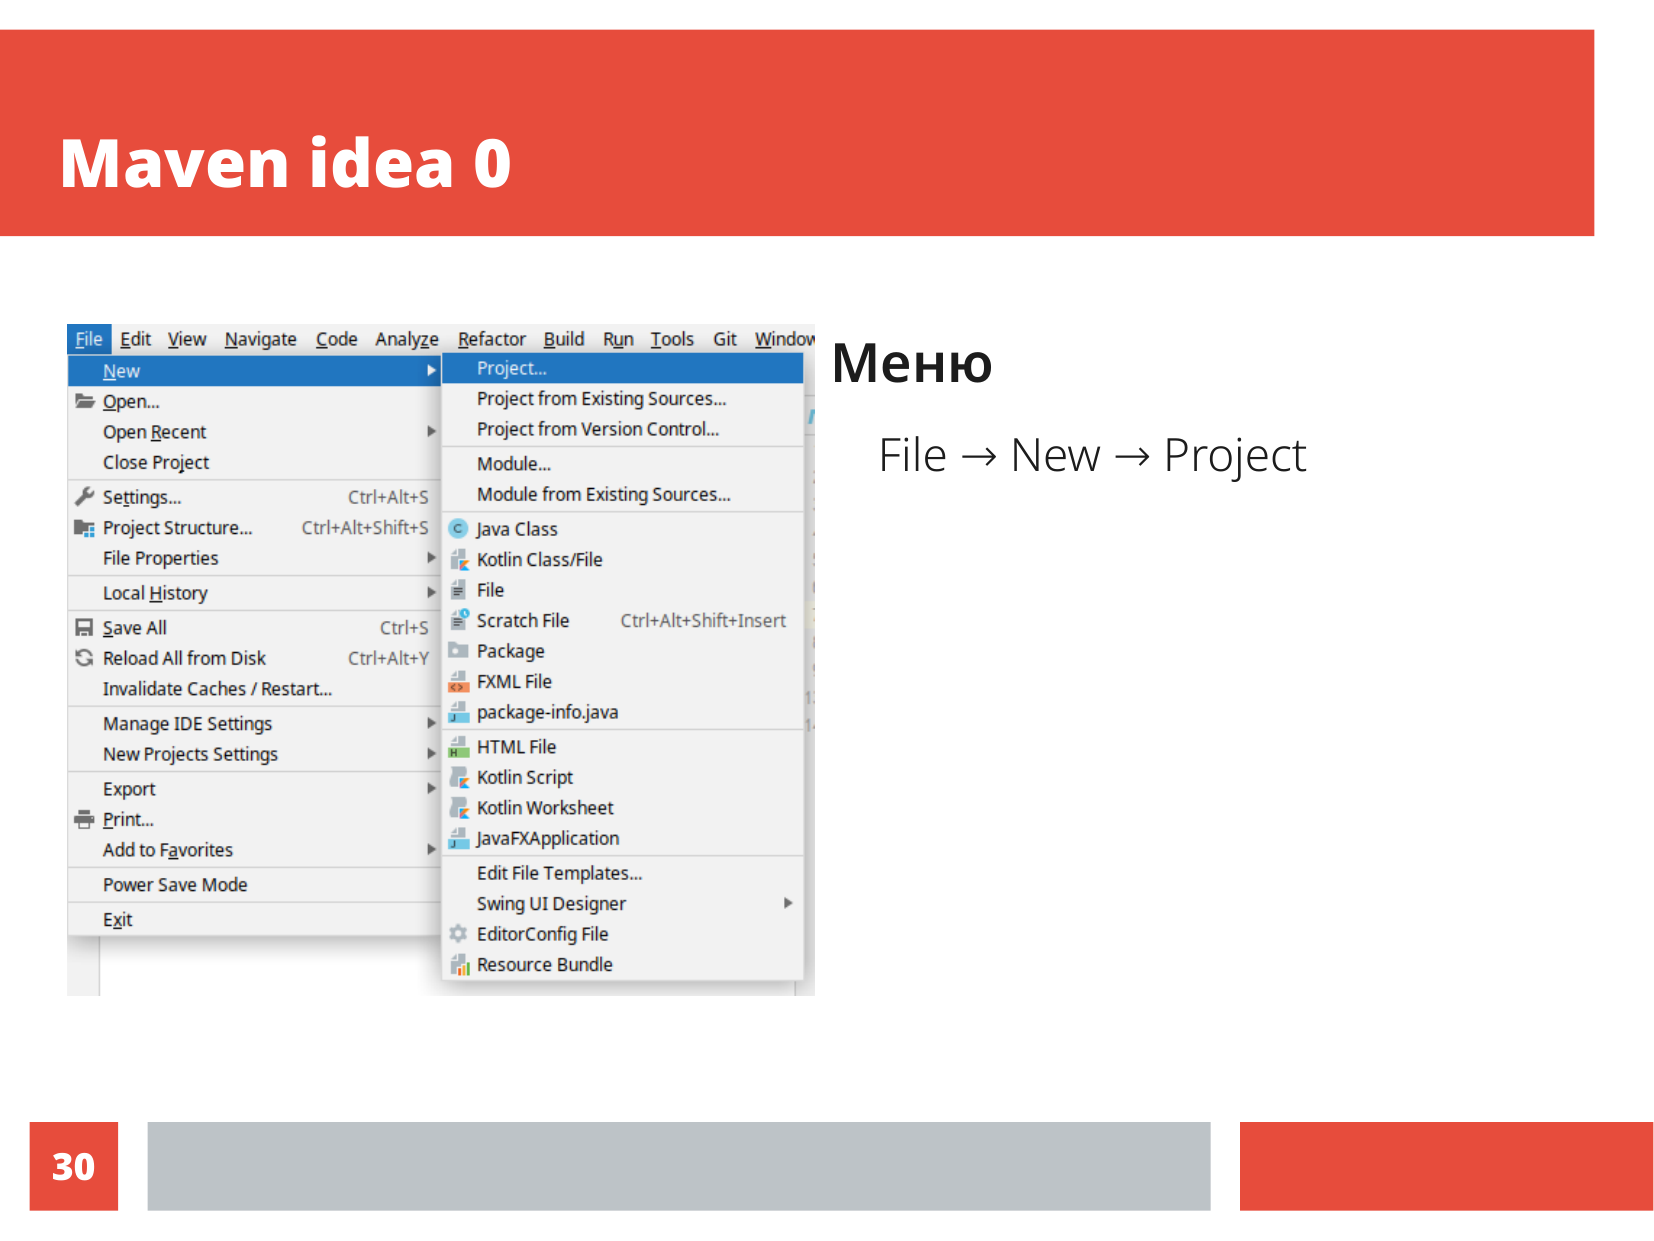

# Maven idea 0
Меню
File → New → Project
30